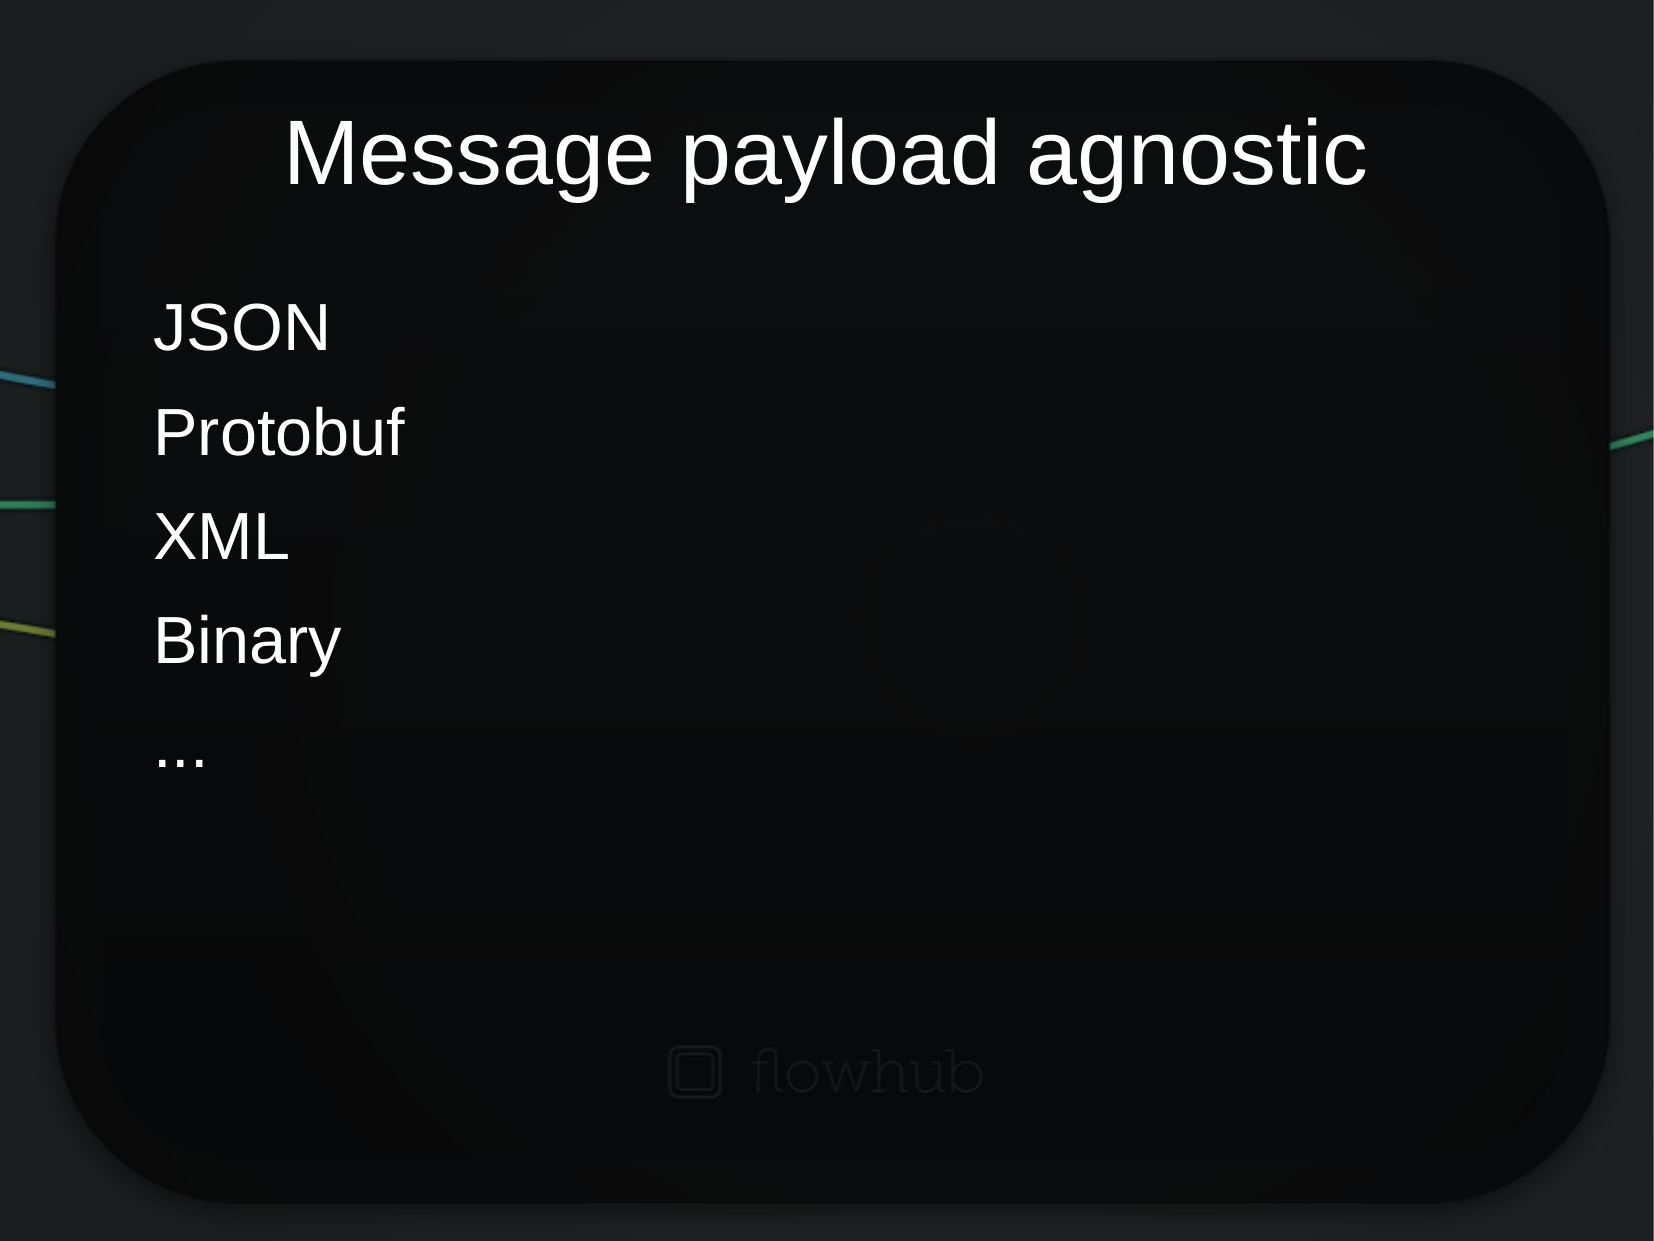

# Message payload agnostic
JSON
Protobuf
XML
Binary
...